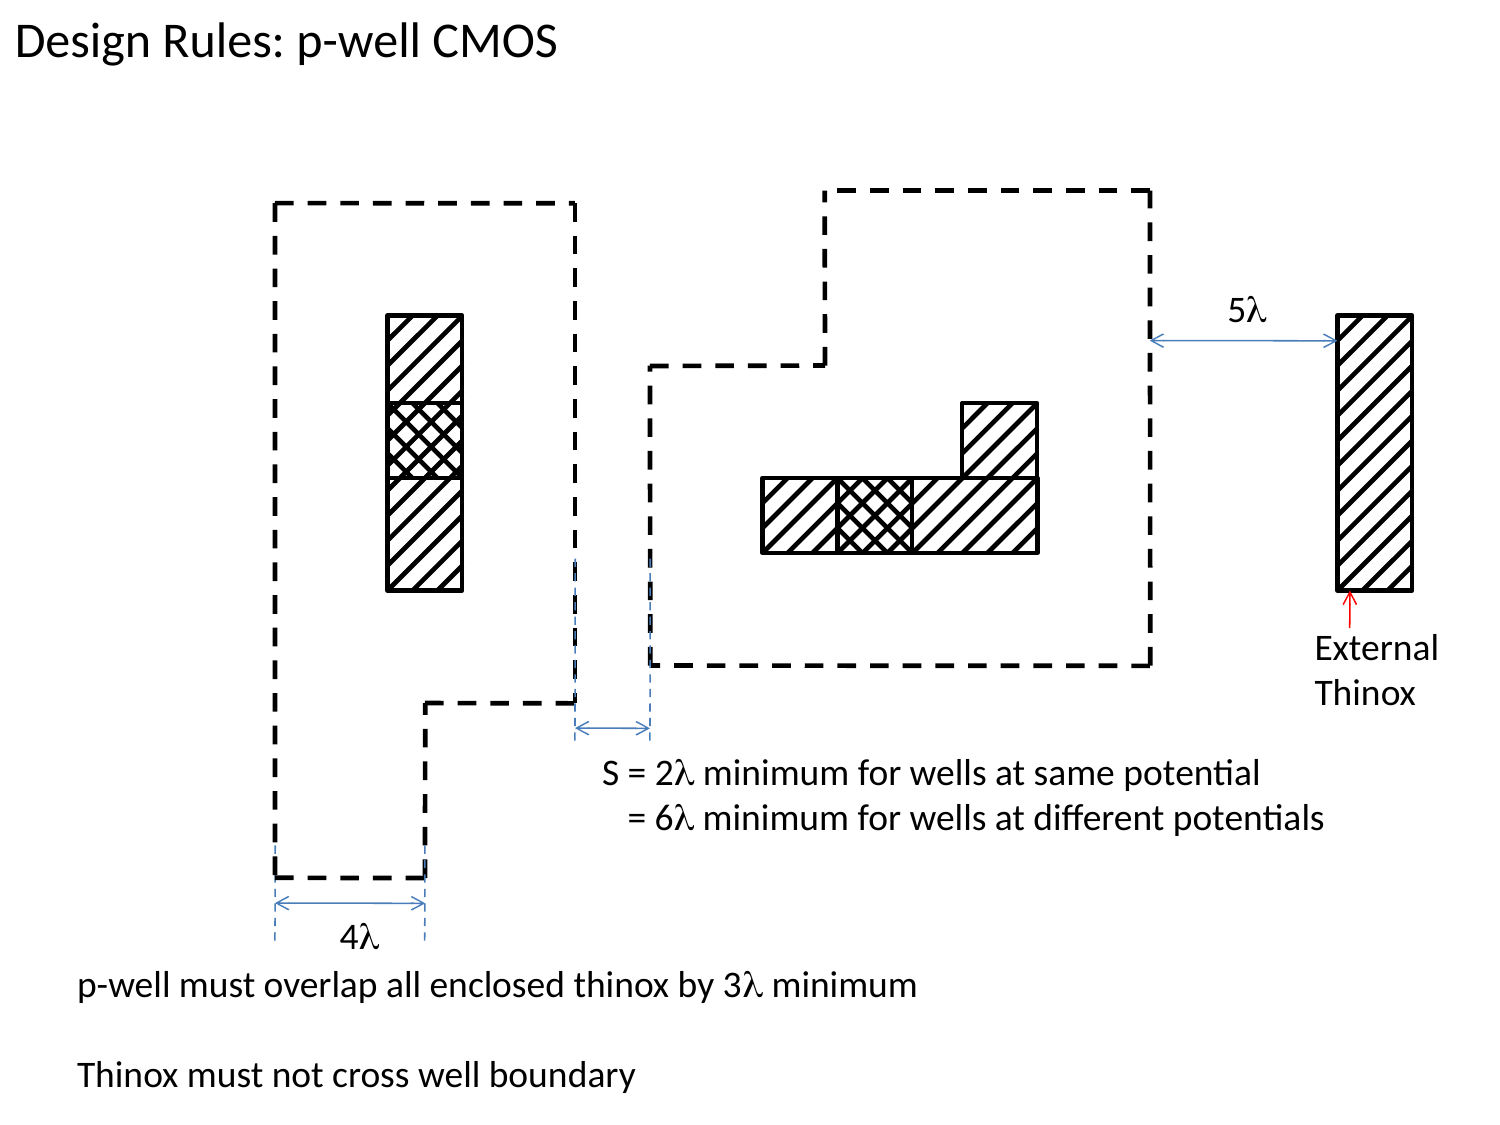

Design Rules: p-well CMOS
5
External Thinox
S = 2 minimum for wells at same potential
 = 6 minimum for wells at different potentials
4
p-well must overlap all enclosed thinox by 3 minimum
Thinox must not cross well boundary